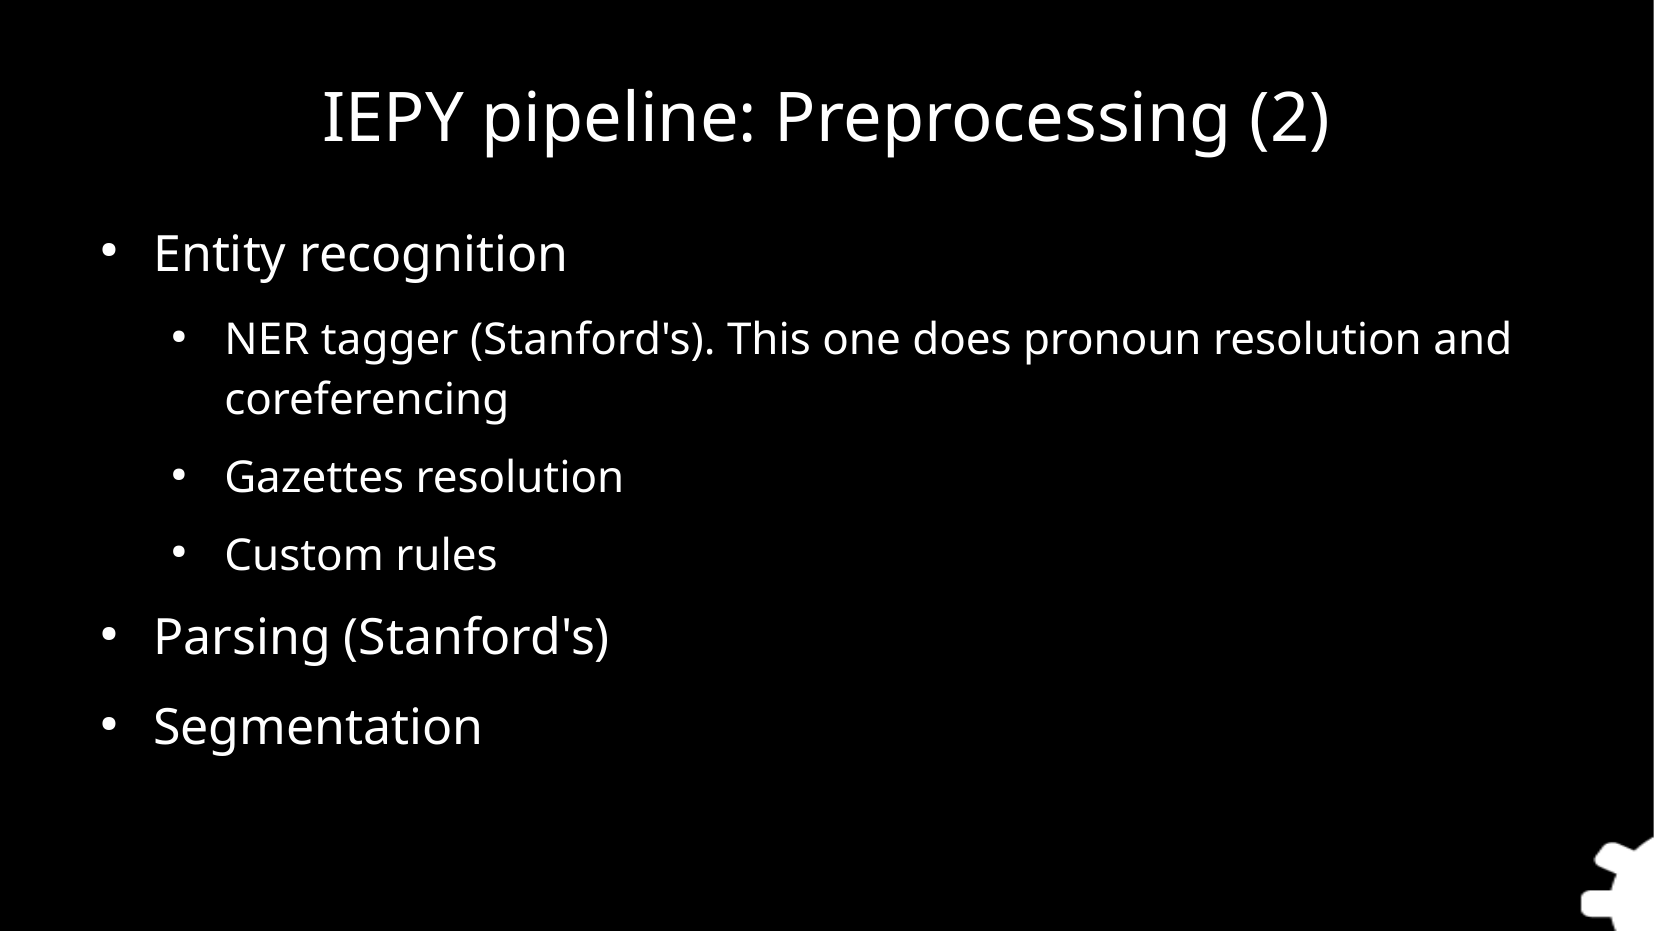

# IEPY pipeline: Preprocessing (2)
Entity recognition
NER tagger (Stanford's). This one does pronoun resolution and coreferencing
Gazettes resolution
Custom rules
Parsing (Stanford's)
Segmentation